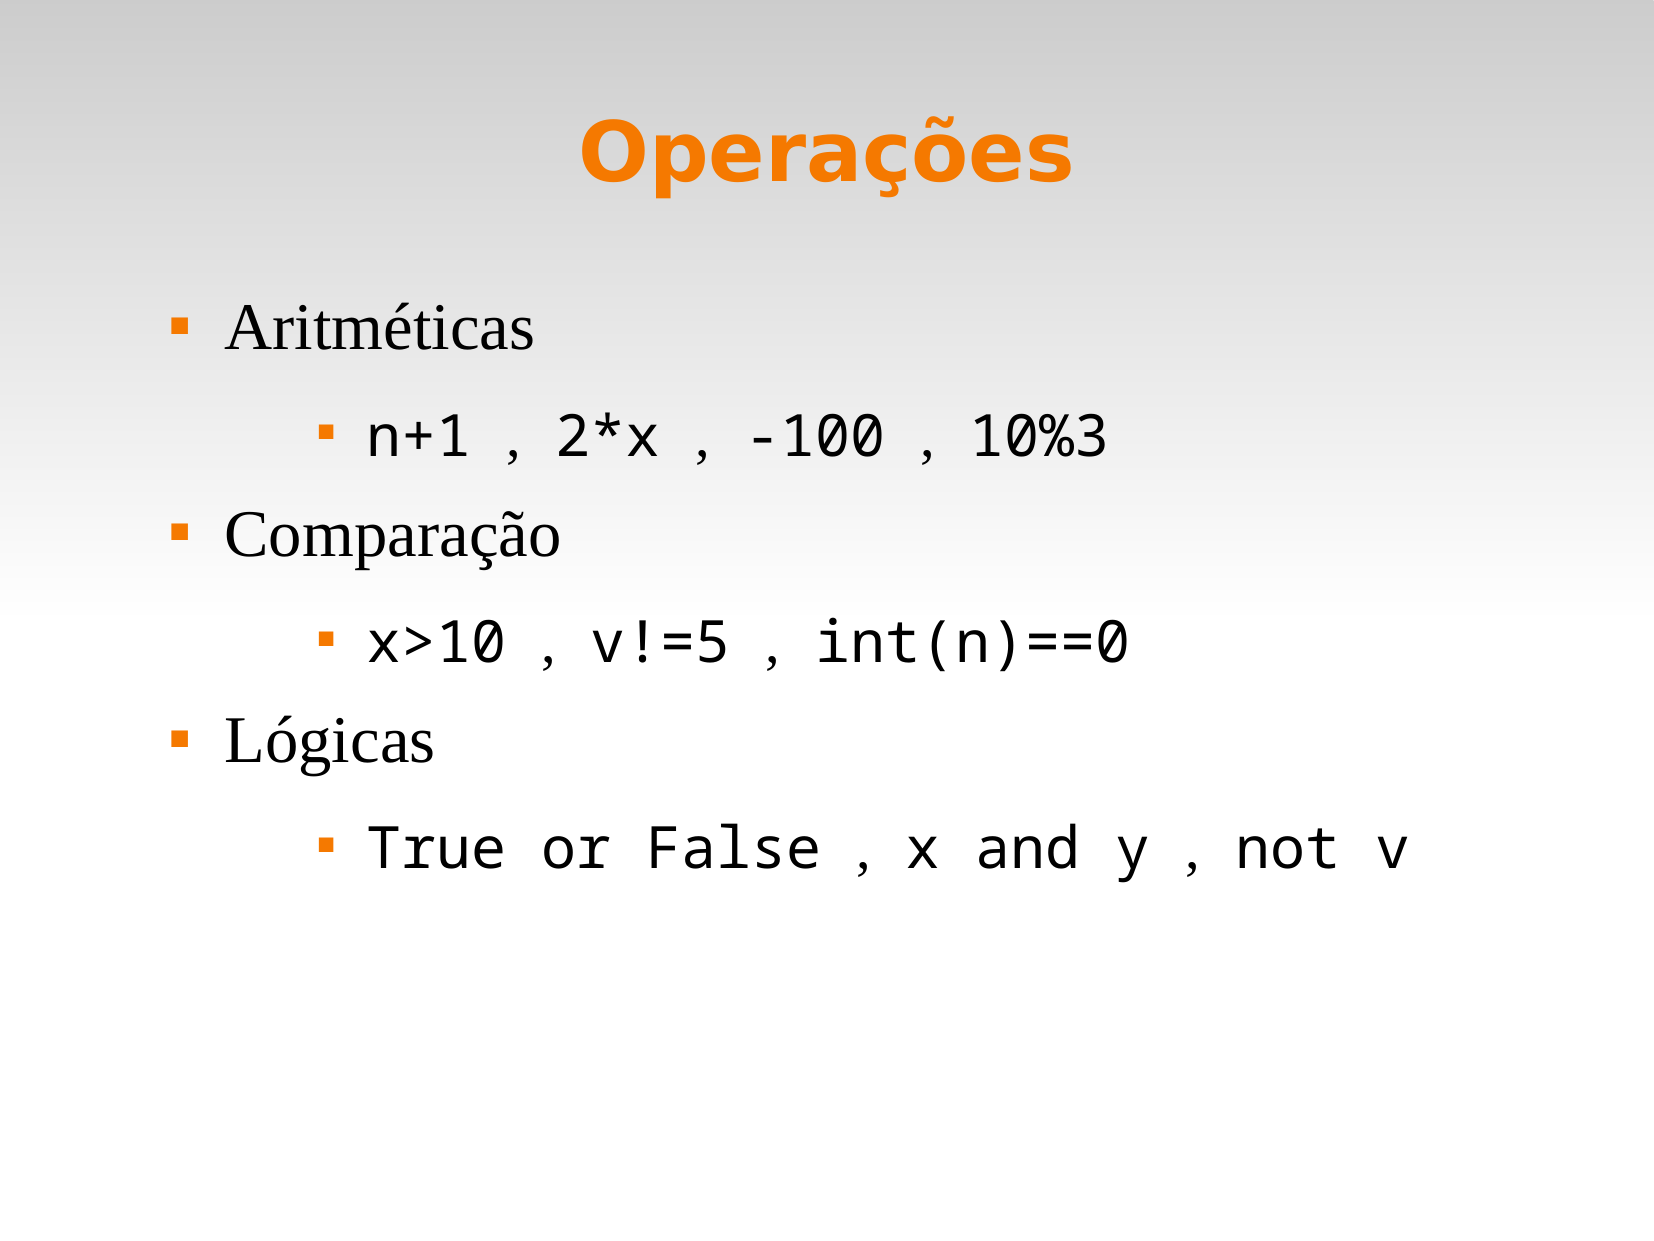

# Operações
Aritméticas
n+1 , 2*x , -100 , 10%3
Comparação
x>10 , v!=5 , int(n)==0
Lógicas
True or False , x and y , not v